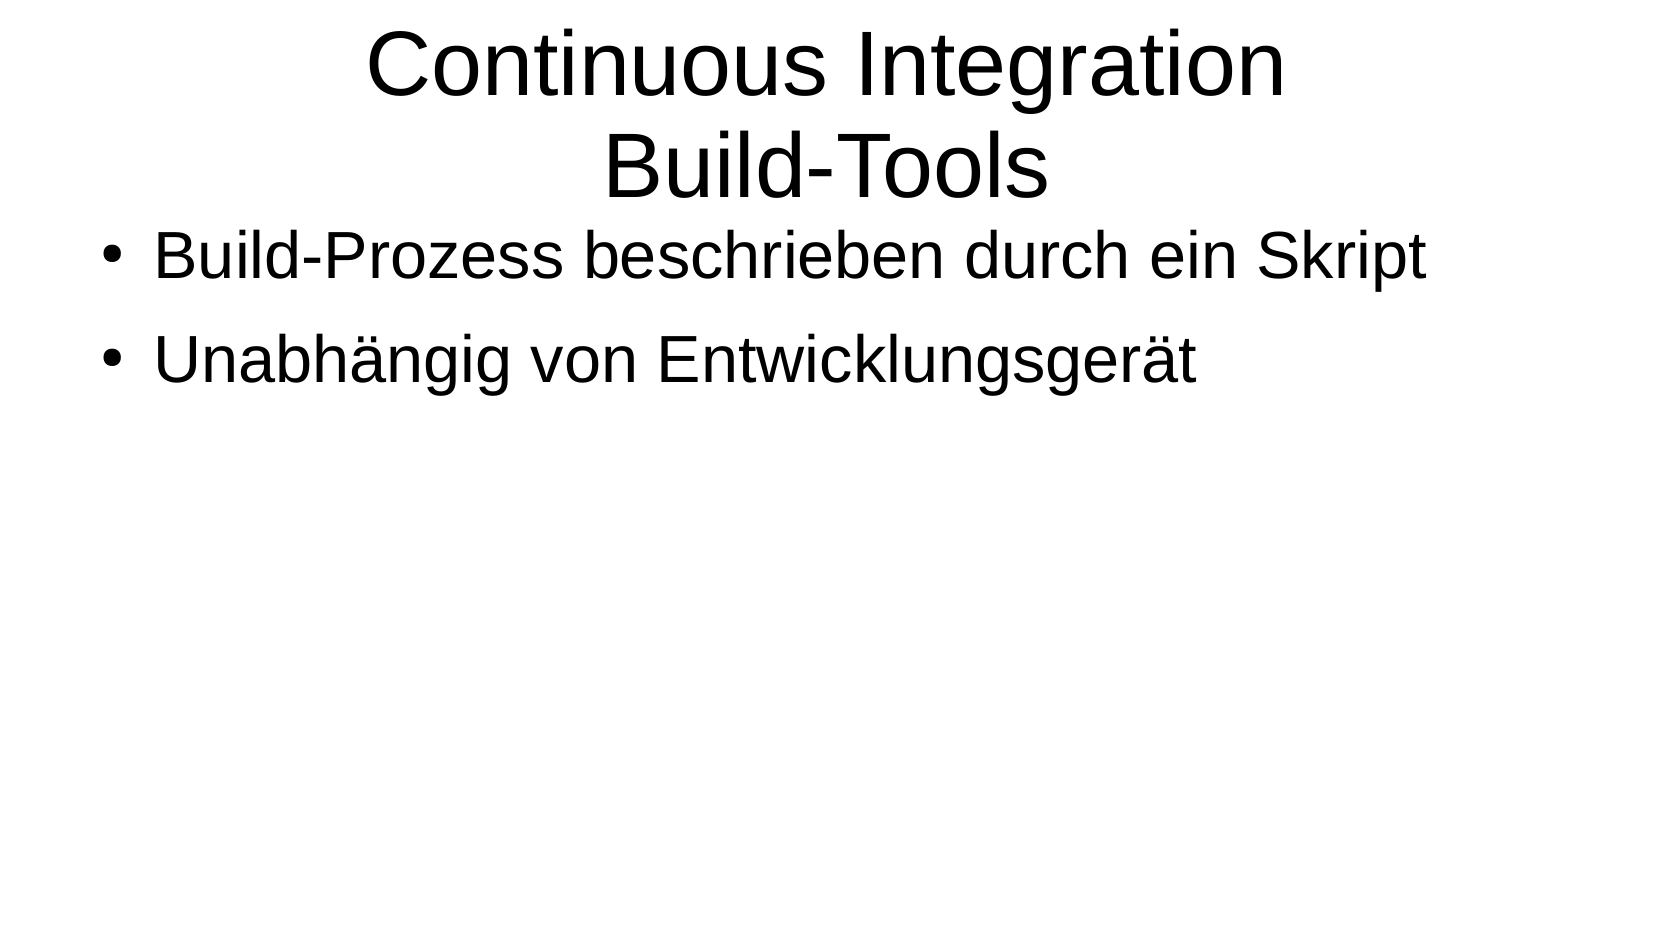

# Continuous Integration Build-Tools
Build-Prozess beschrieben durch ein Skript
Unabhängig von Entwicklungsgerät